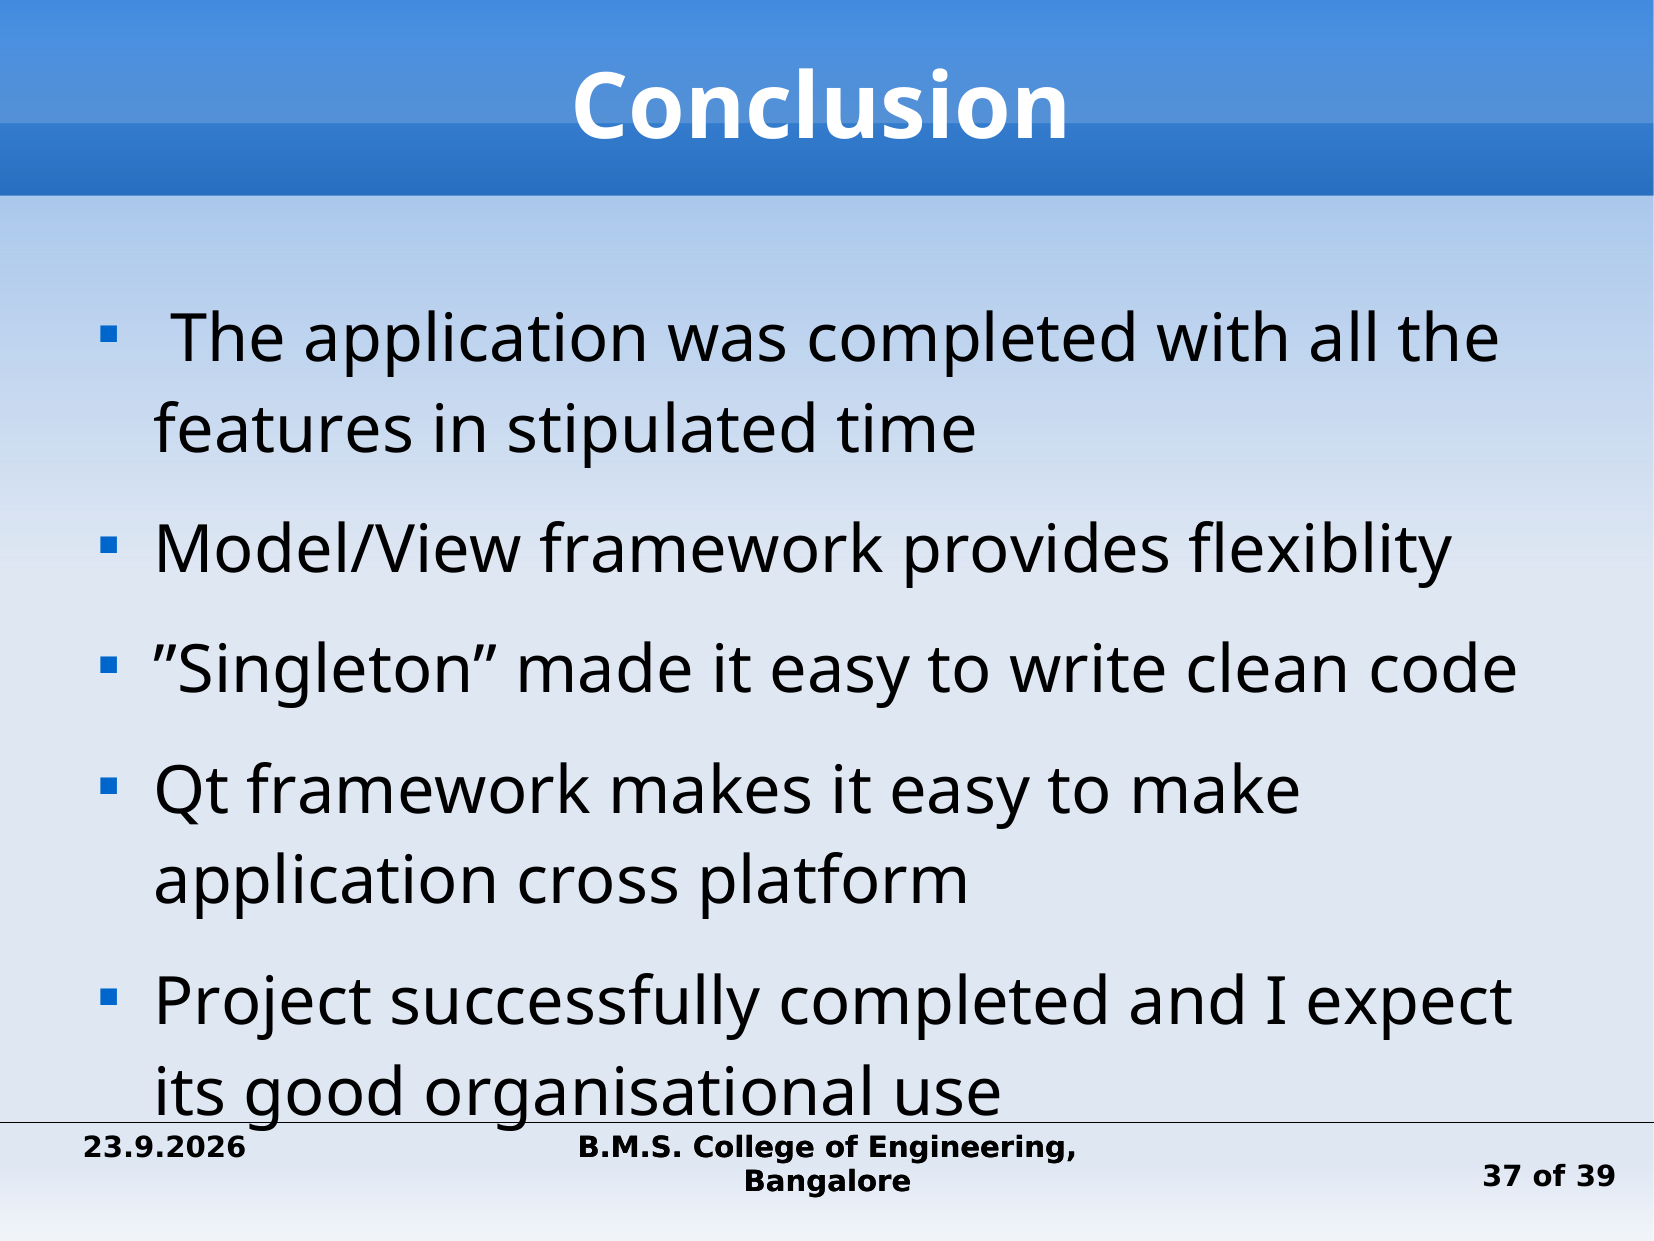

# Conclusion
 The application was completed with all the features in stipulated time
Model/View framework provides flexiblity
”Singleton” made it easy to write clean code
Qt framework makes it easy to make application cross platform
Project successfully completed and I expect its good organisational use